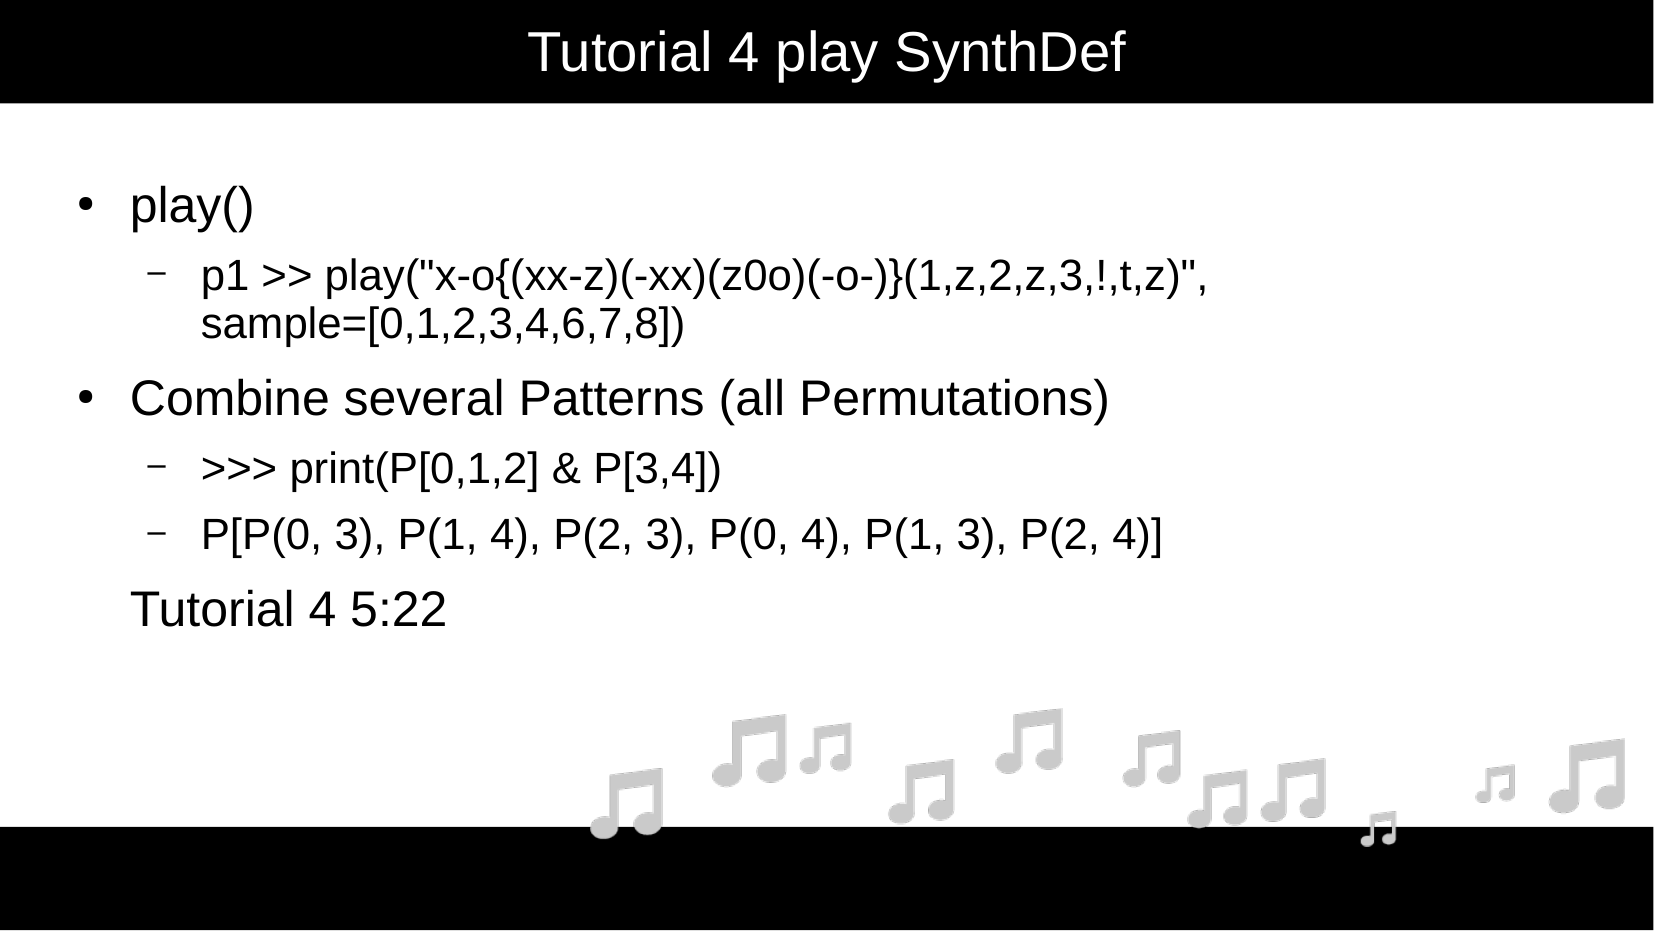

# Tutorial 4 play SynthDef
play()
p1 >> play("x-o{(xx-z)(-xx)(z0o)(-o-)}(1,z,2,z,3,!,t,z)", sample=[0,1,2,3,4,6,7,8])
Combine several Patterns (all Permutations)
>>> print(P[0,1,2] & P[3,4])
P[P(0, 3), P(1, 4), P(2, 3), P(0, 4), P(1, 3), P(2, 4)]
Tutorial 4 5:22